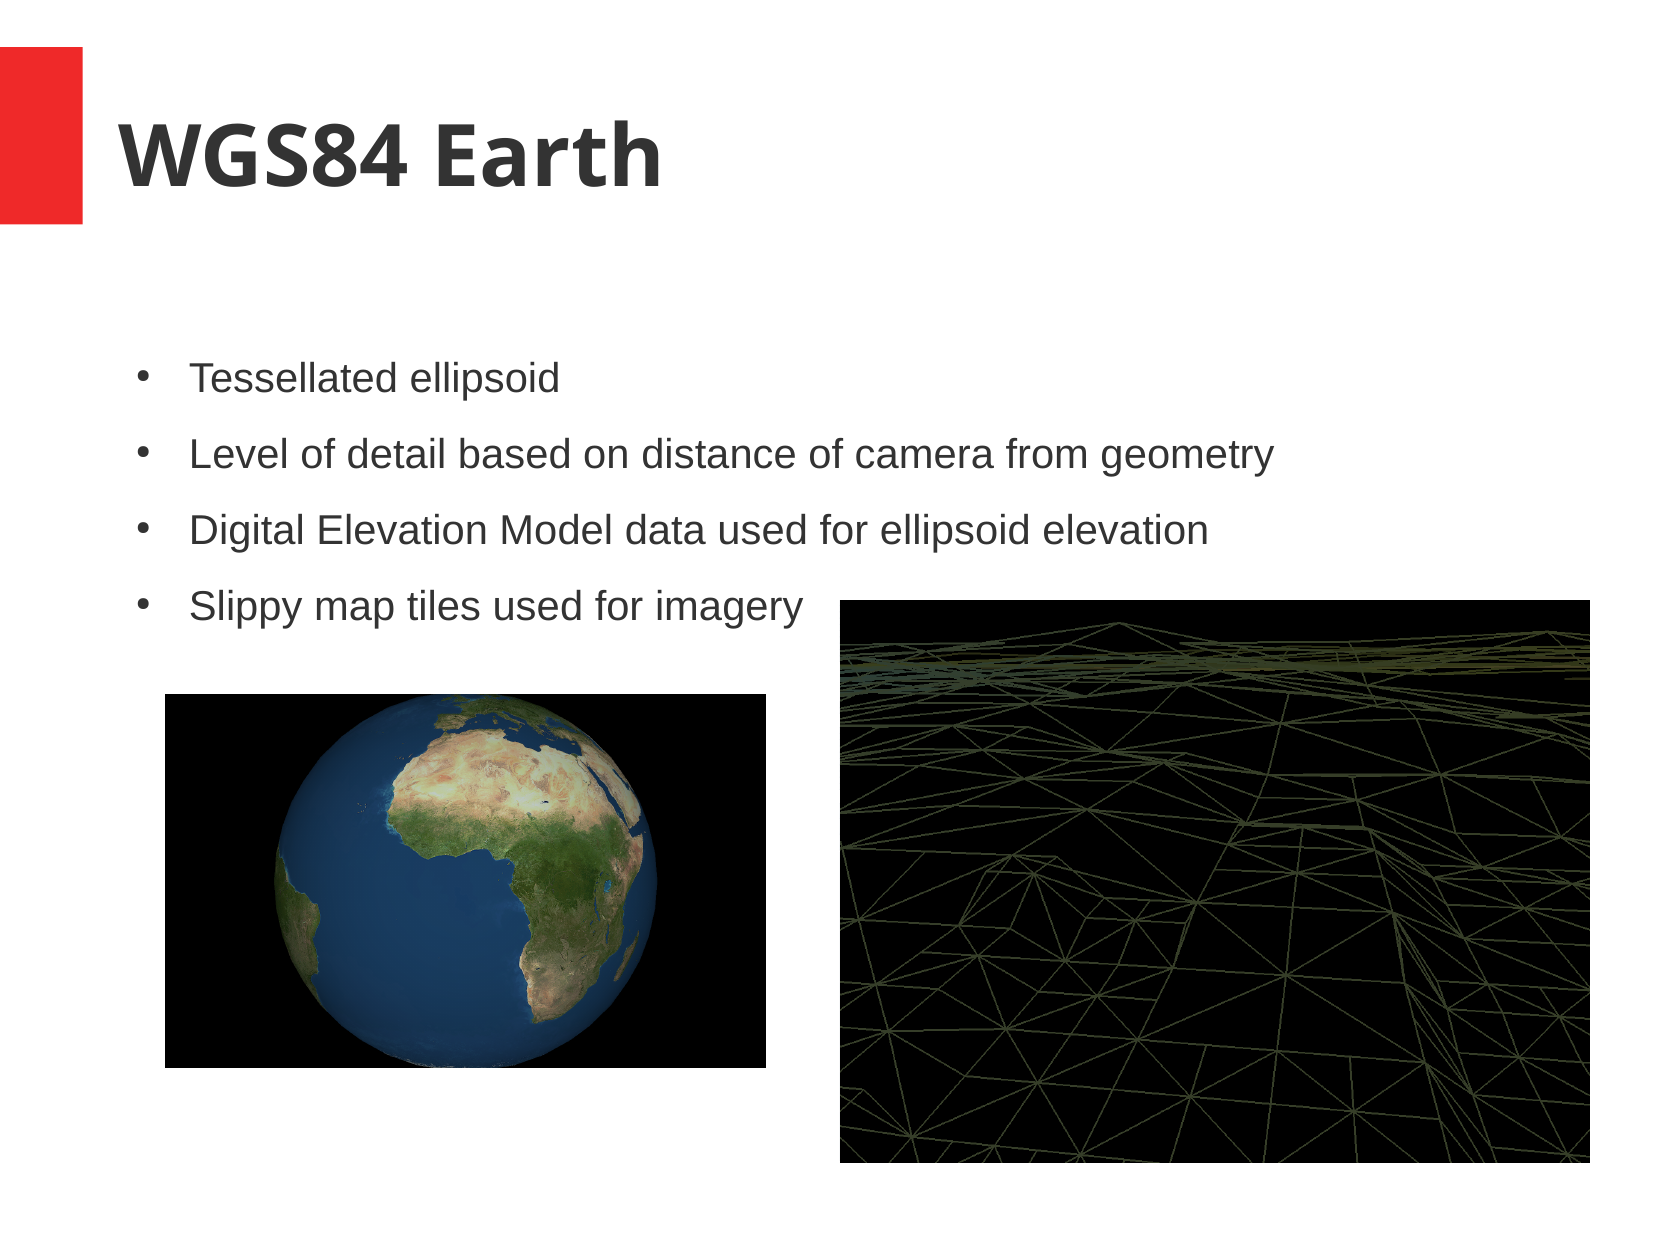

# WGS84 Earth
Tessellated ellipsoid
Level of detail based on distance of camera from geometry
Digital Elevation Model data used for ellipsoid elevation
Slippy map tiles used for imagery